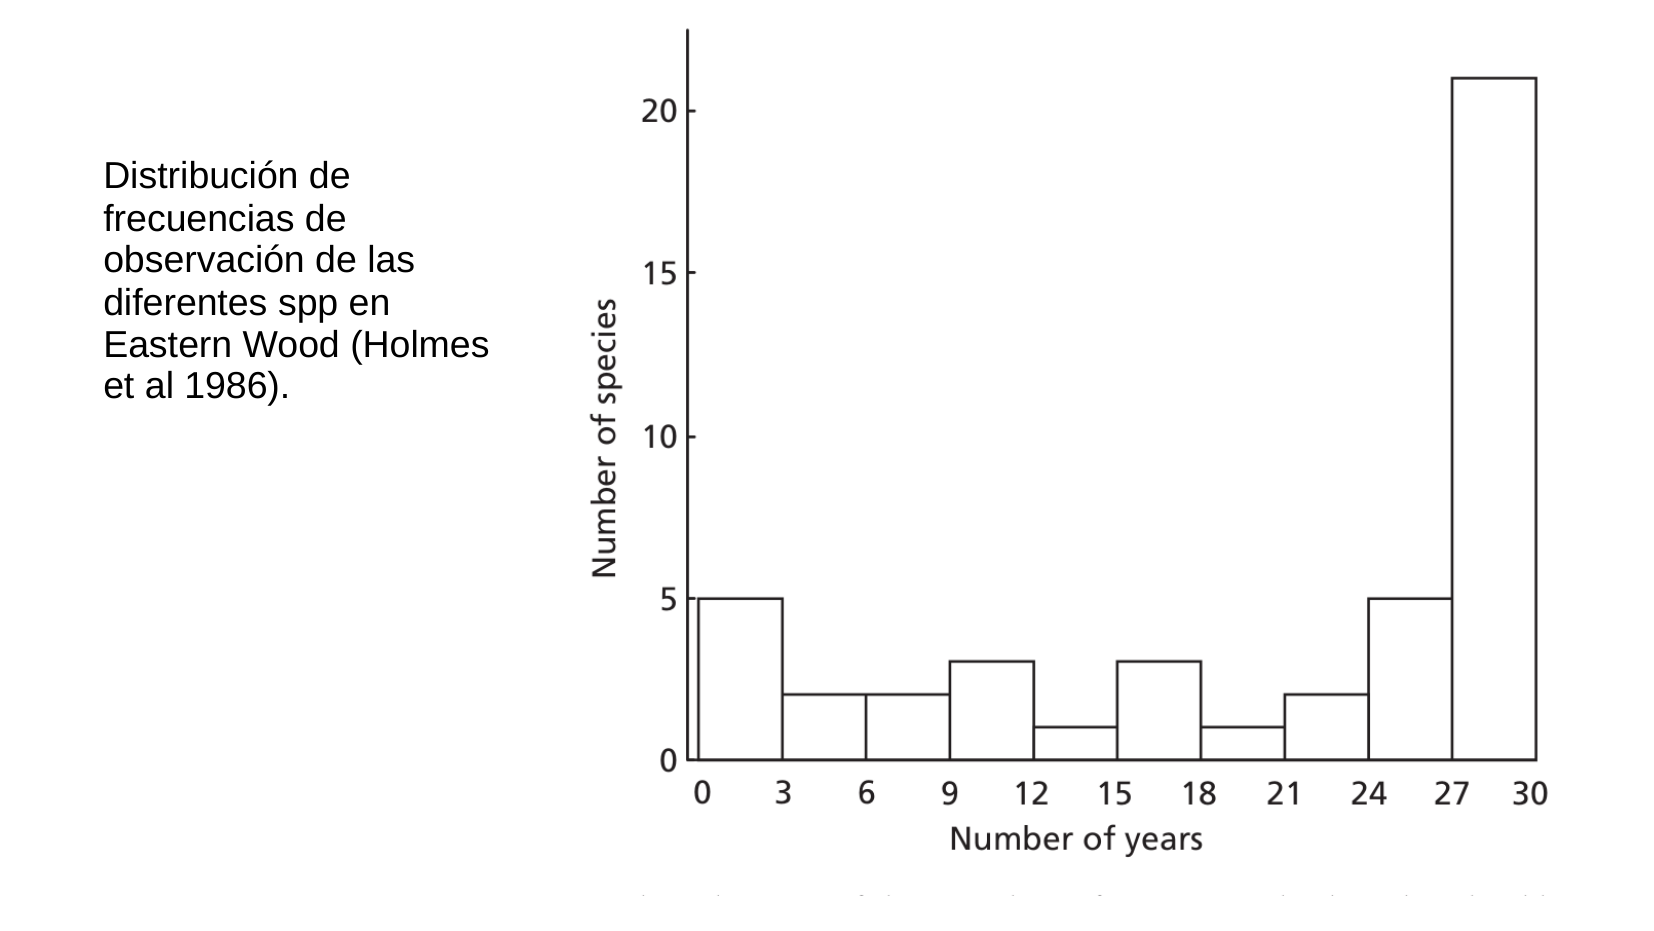

Distribución de frecuencias de observación de las diferentes spp en Eastern Wood (Holmes et al 1986).